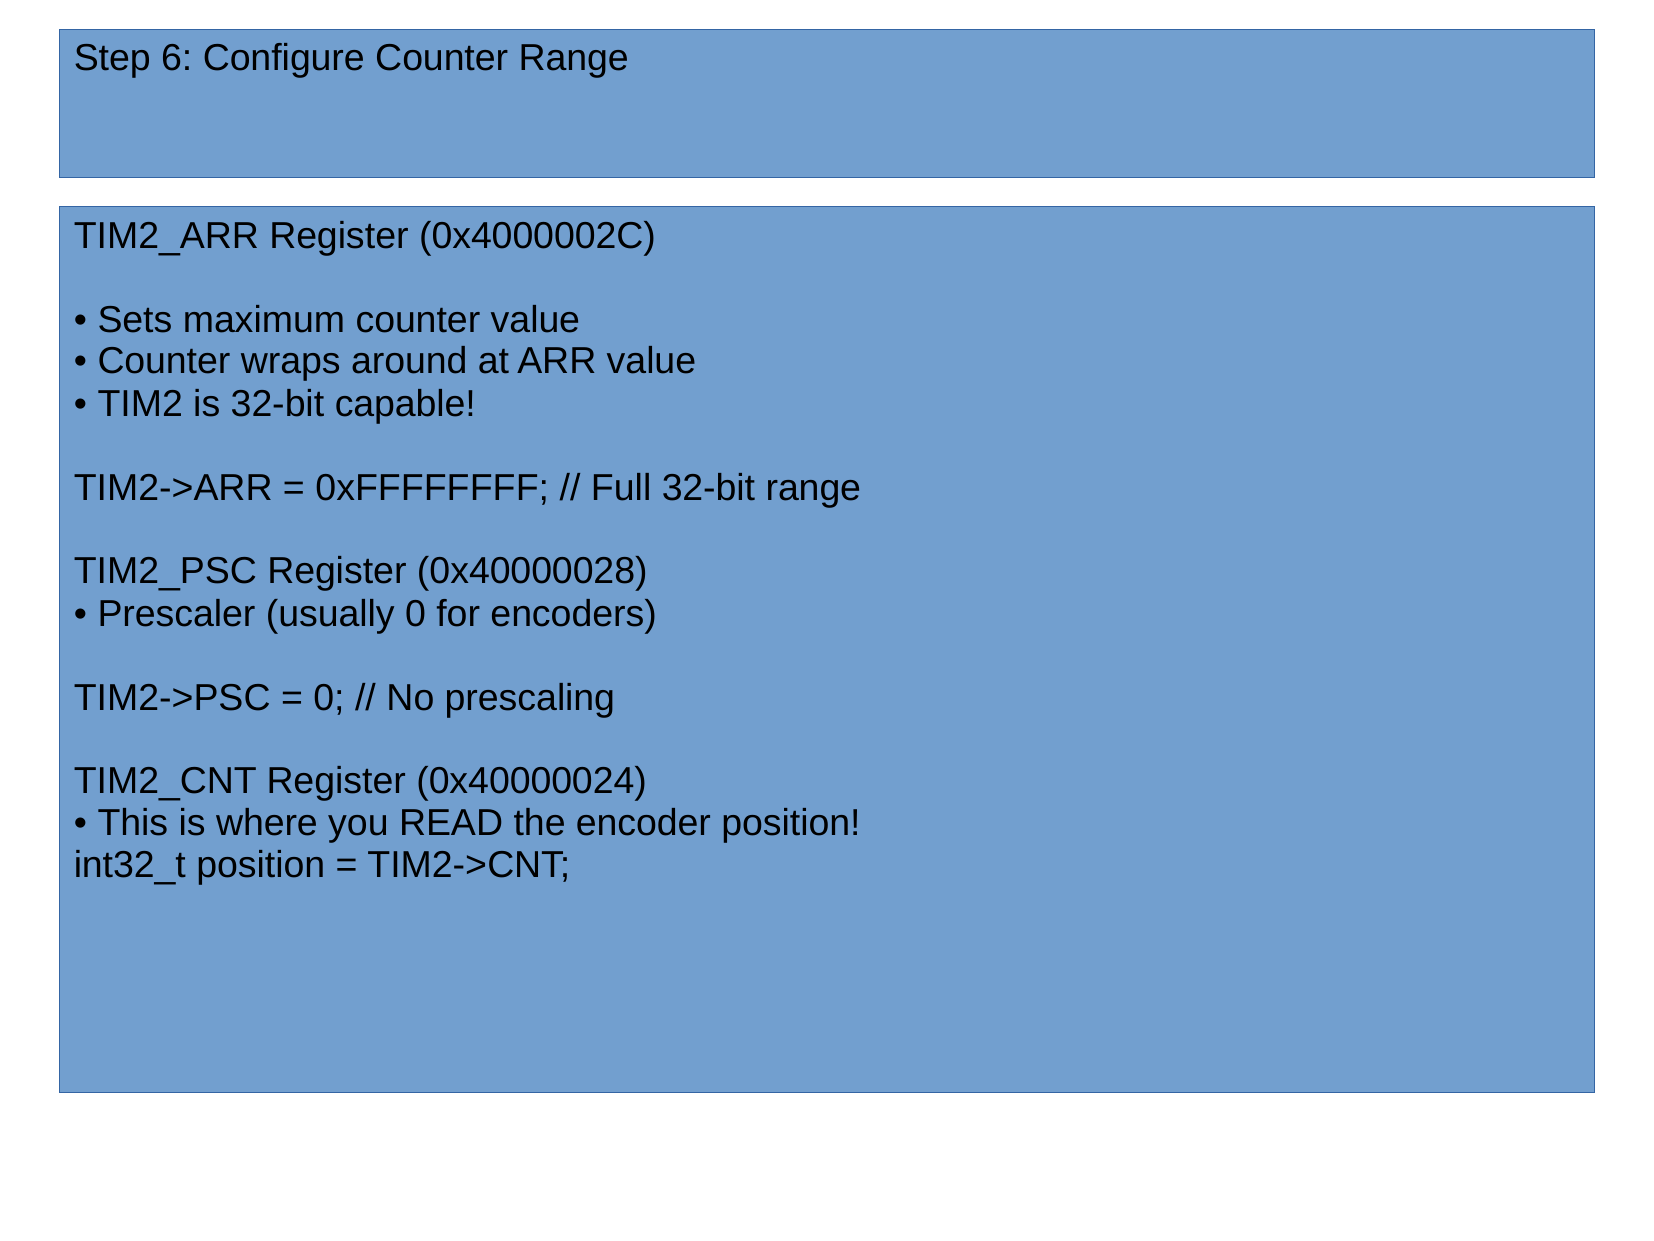

Step 6: Configure Counter Range
TIM2_ARR Register (0x4000002C)
• Sets maximum counter value
• Counter wraps around at ARR value
• TIM2 is 32-bit capable!
TIM2->ARR = 0xFFFFFFFF; // Full 32-bit range
TIM2_PSC Register (0x40000028)
• Prescaler (usually 0 for encoders)
TIM2->PSC = 0; // No prescaling
TIM2_CNT Register (0x40000024)
• This is where you READ the encoder position!
int32_t position = TIM2->CNT;